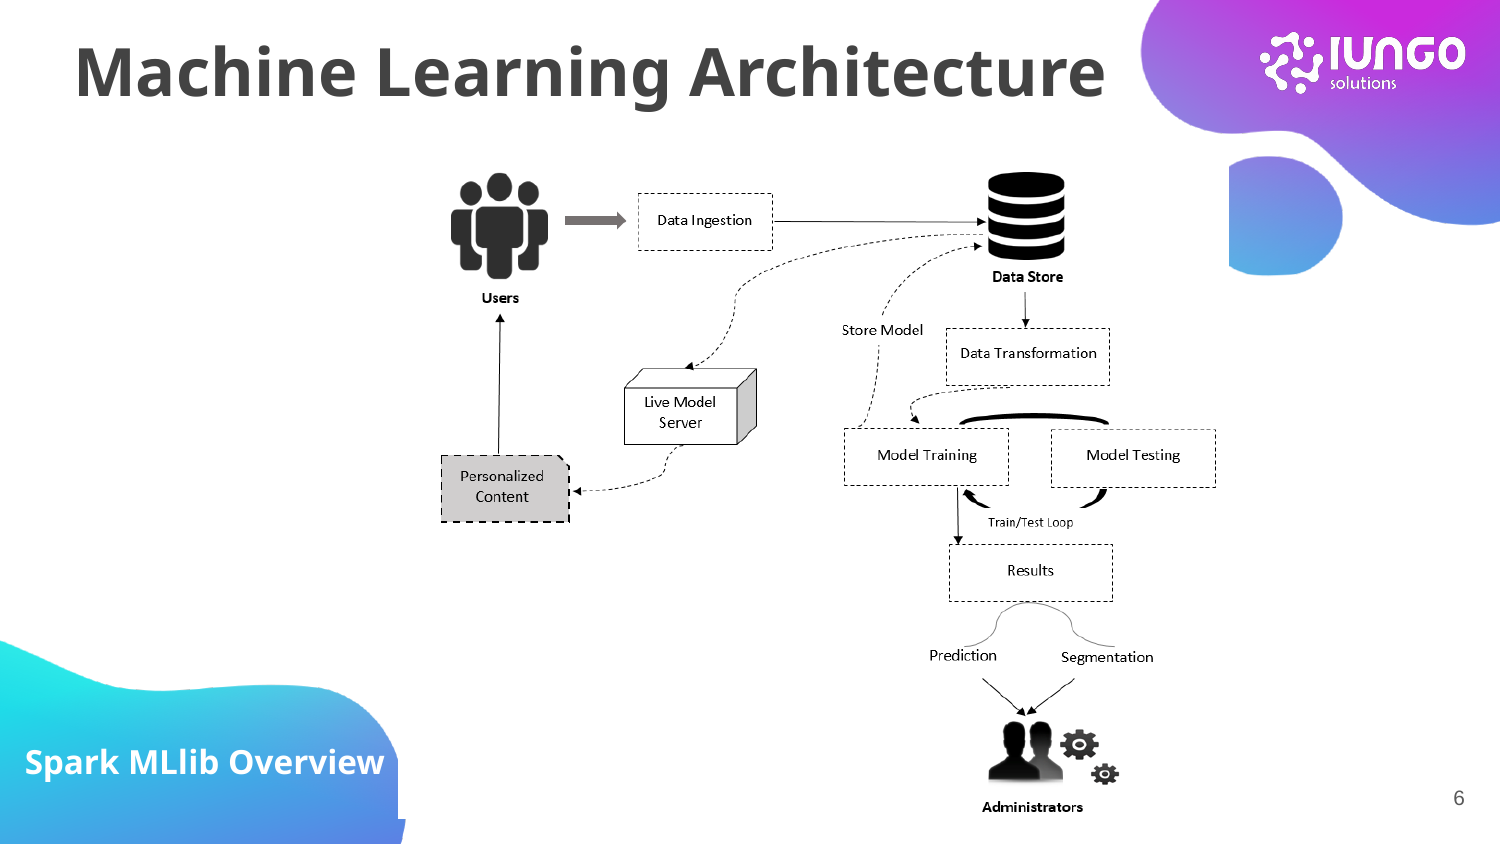

# Machine Learning Architecture
Spark MLlib Overview